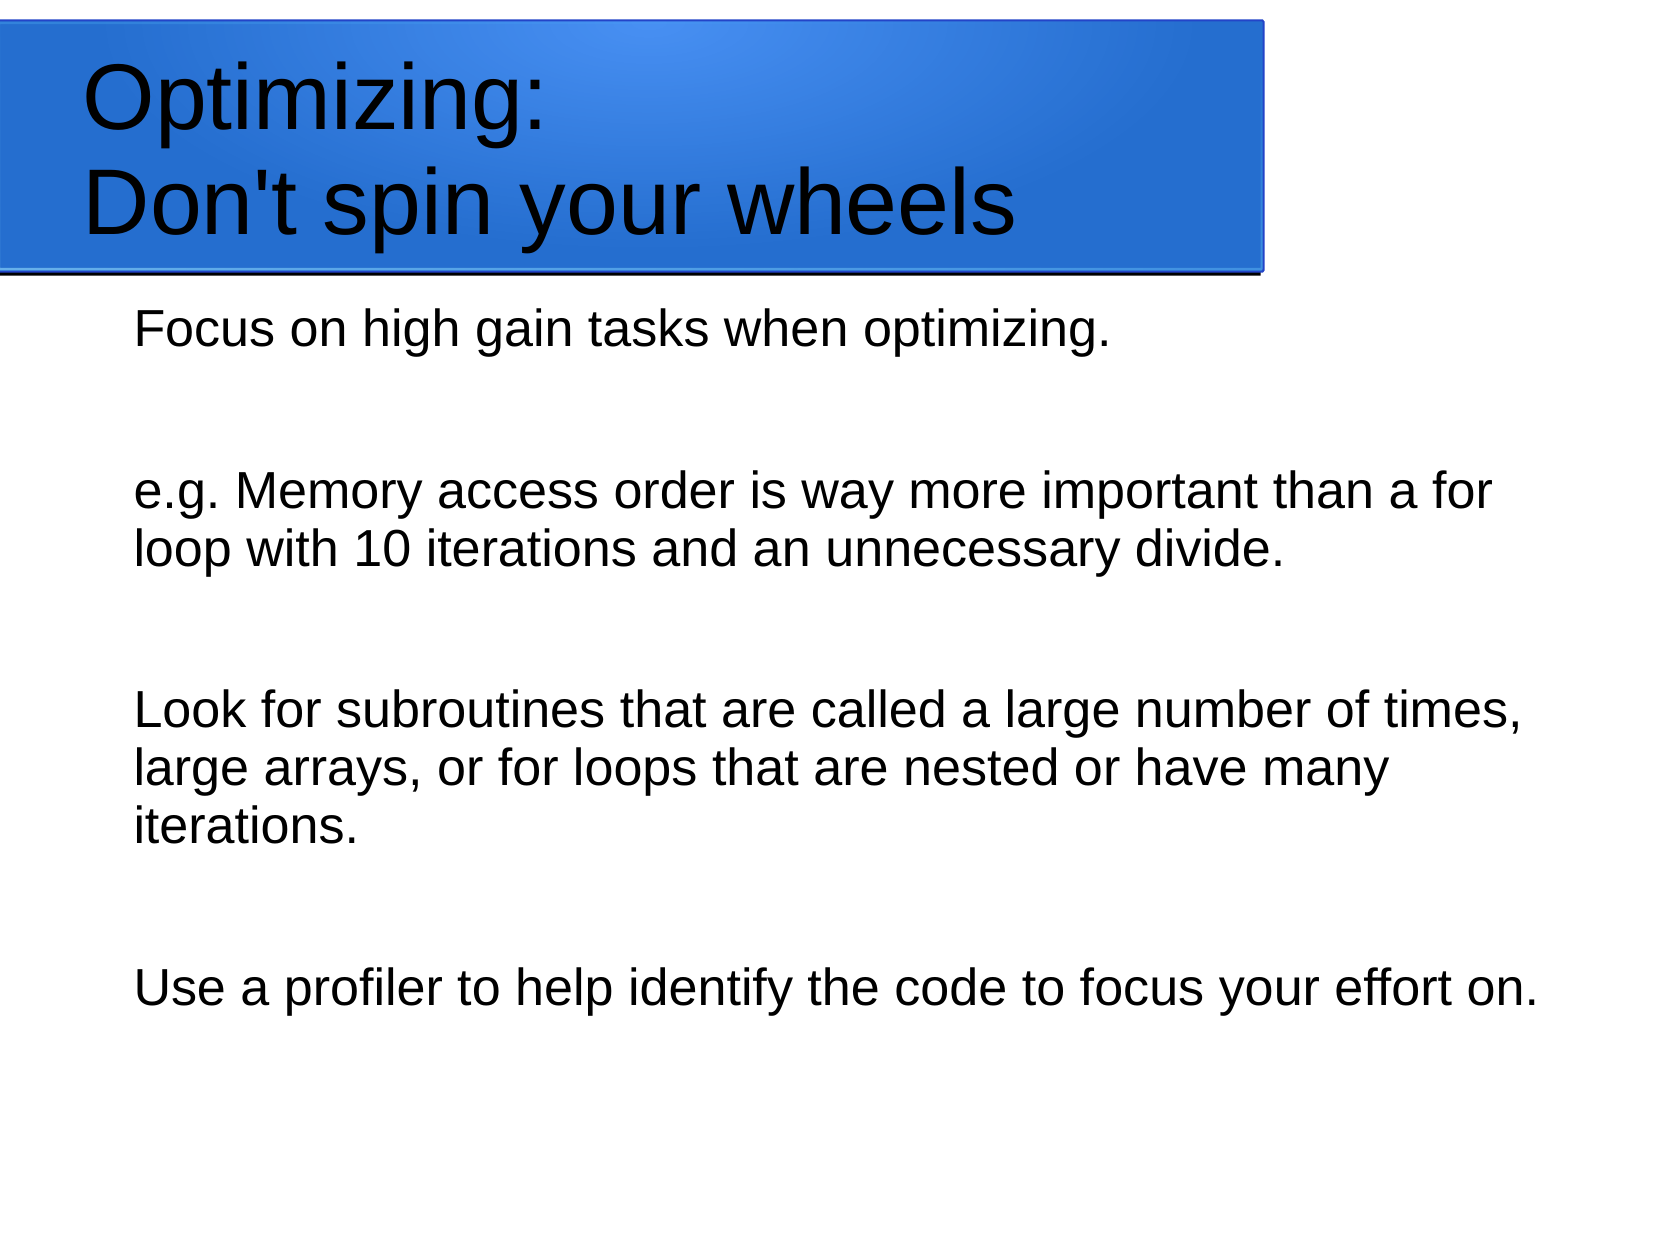

# Optimizing: Don't spin your wheels
Focus on high gain tasks when optimizing.
e.g. Memory access order is way more important than a for loop with 10 iterations and an unnecessary divide.
Look for subroutines that are called a large number of times, large arrays, or for loops that are nested or have many iterations.
Use a profiler to help identify the code to focus your effort on.